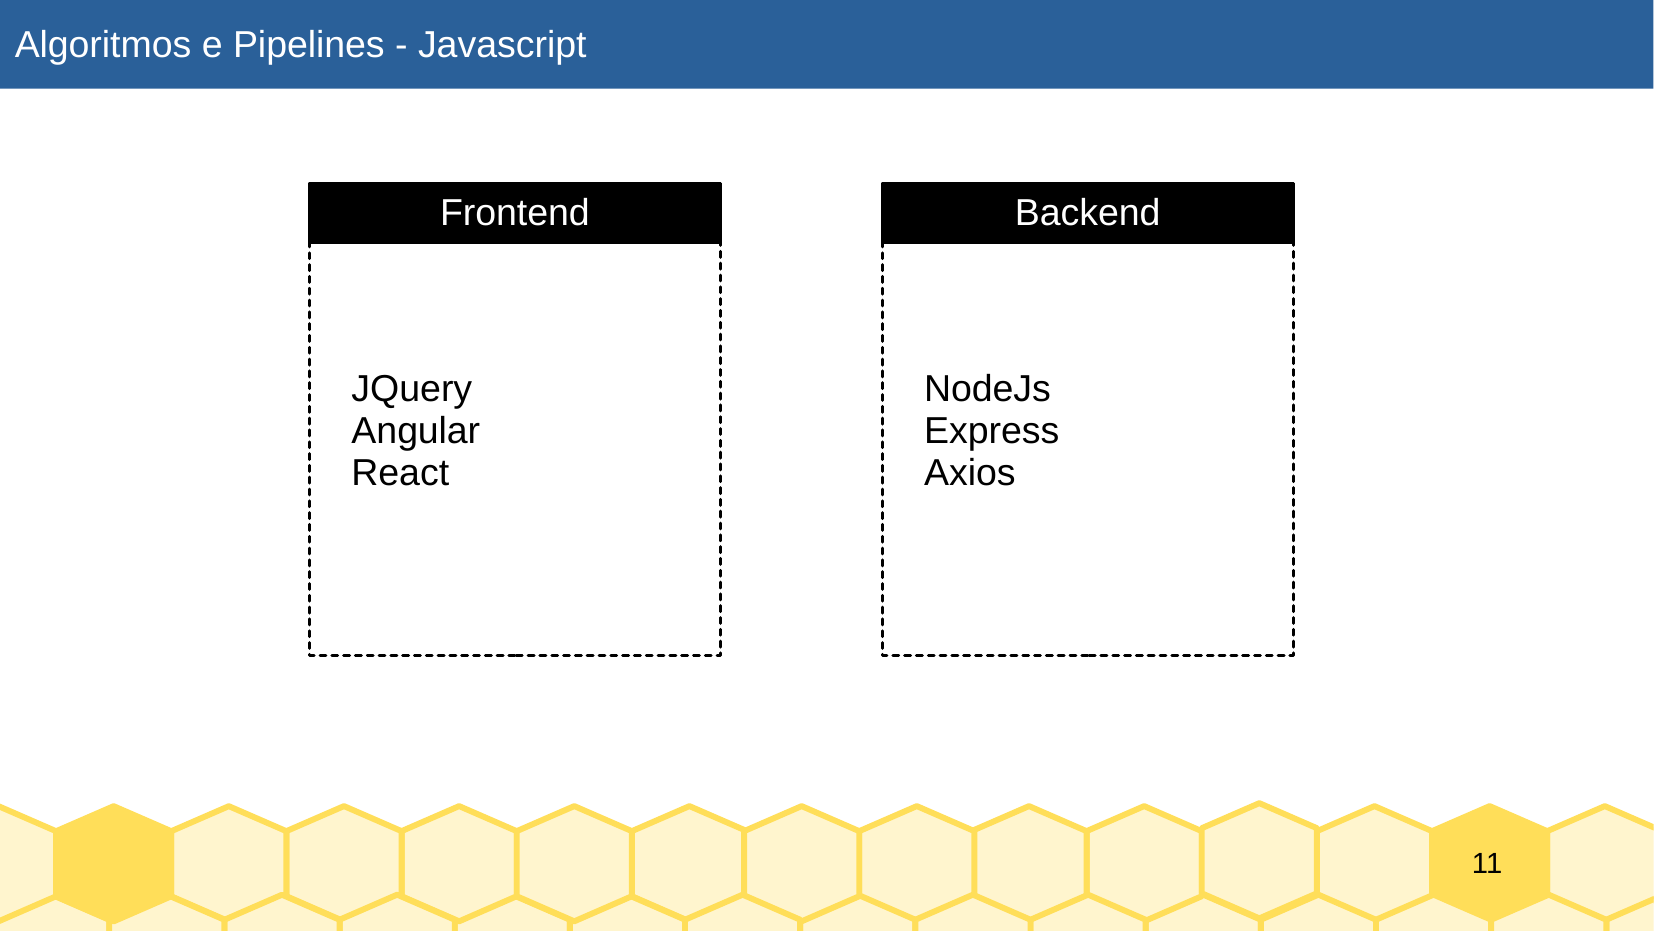

Algoritmos e Pipelines - Javascript
Frontend
Backend
JQuery
Angular
React
NodeJs
Express
Axios